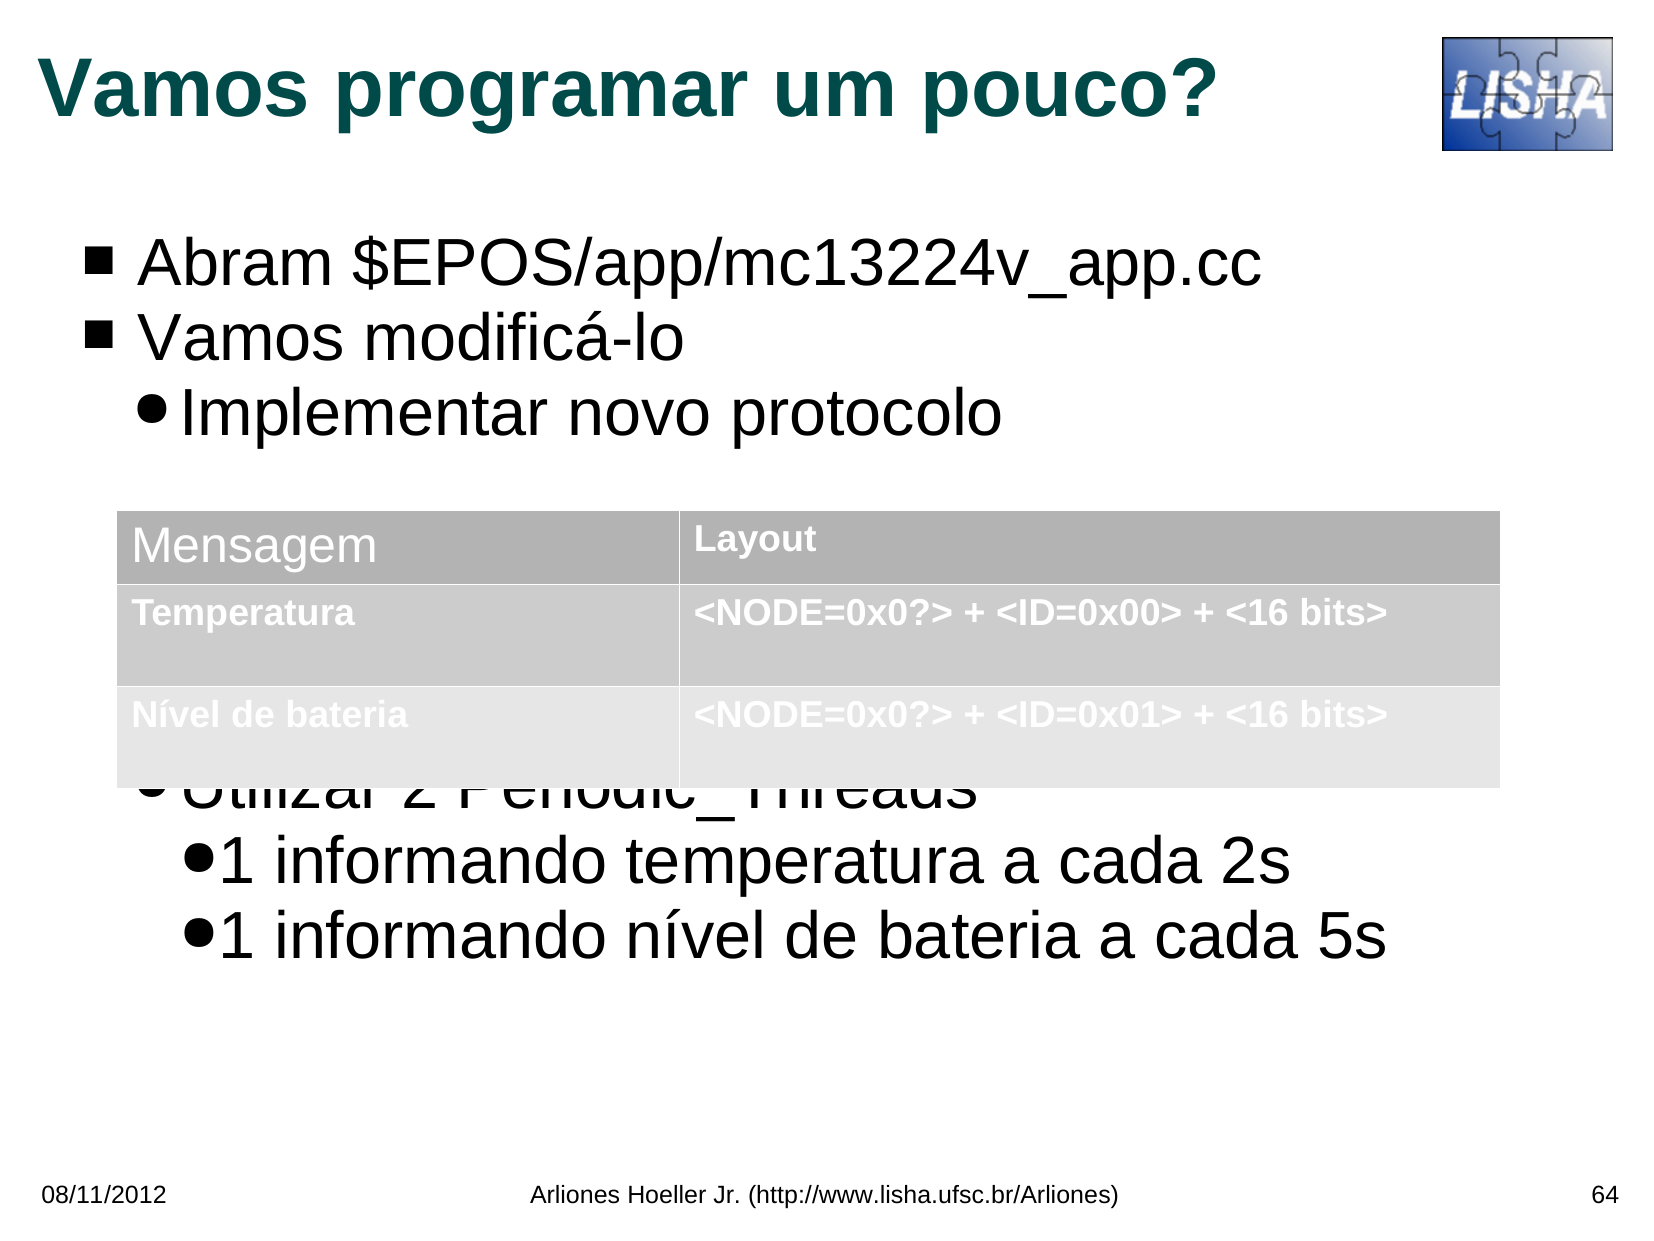

# Vamos programar um pouco?
Abram $EPOS/app/mc13224v_app.cc
Vamos modificá-lo
Implementar novo protocolo
Utilizar 2 Periodic_Threads
1 informando temperatura a cada 2s
1 informando nível de bateria a cada 5s
| Mensagem | Layout |
| --- | --- |
| Temperatura | <NODE=0x0?> + <ID=0x00> + <16 bits> |
| Nível de bateria | <NODE=0x0?> + <ID=0x01> + <16 bits> |